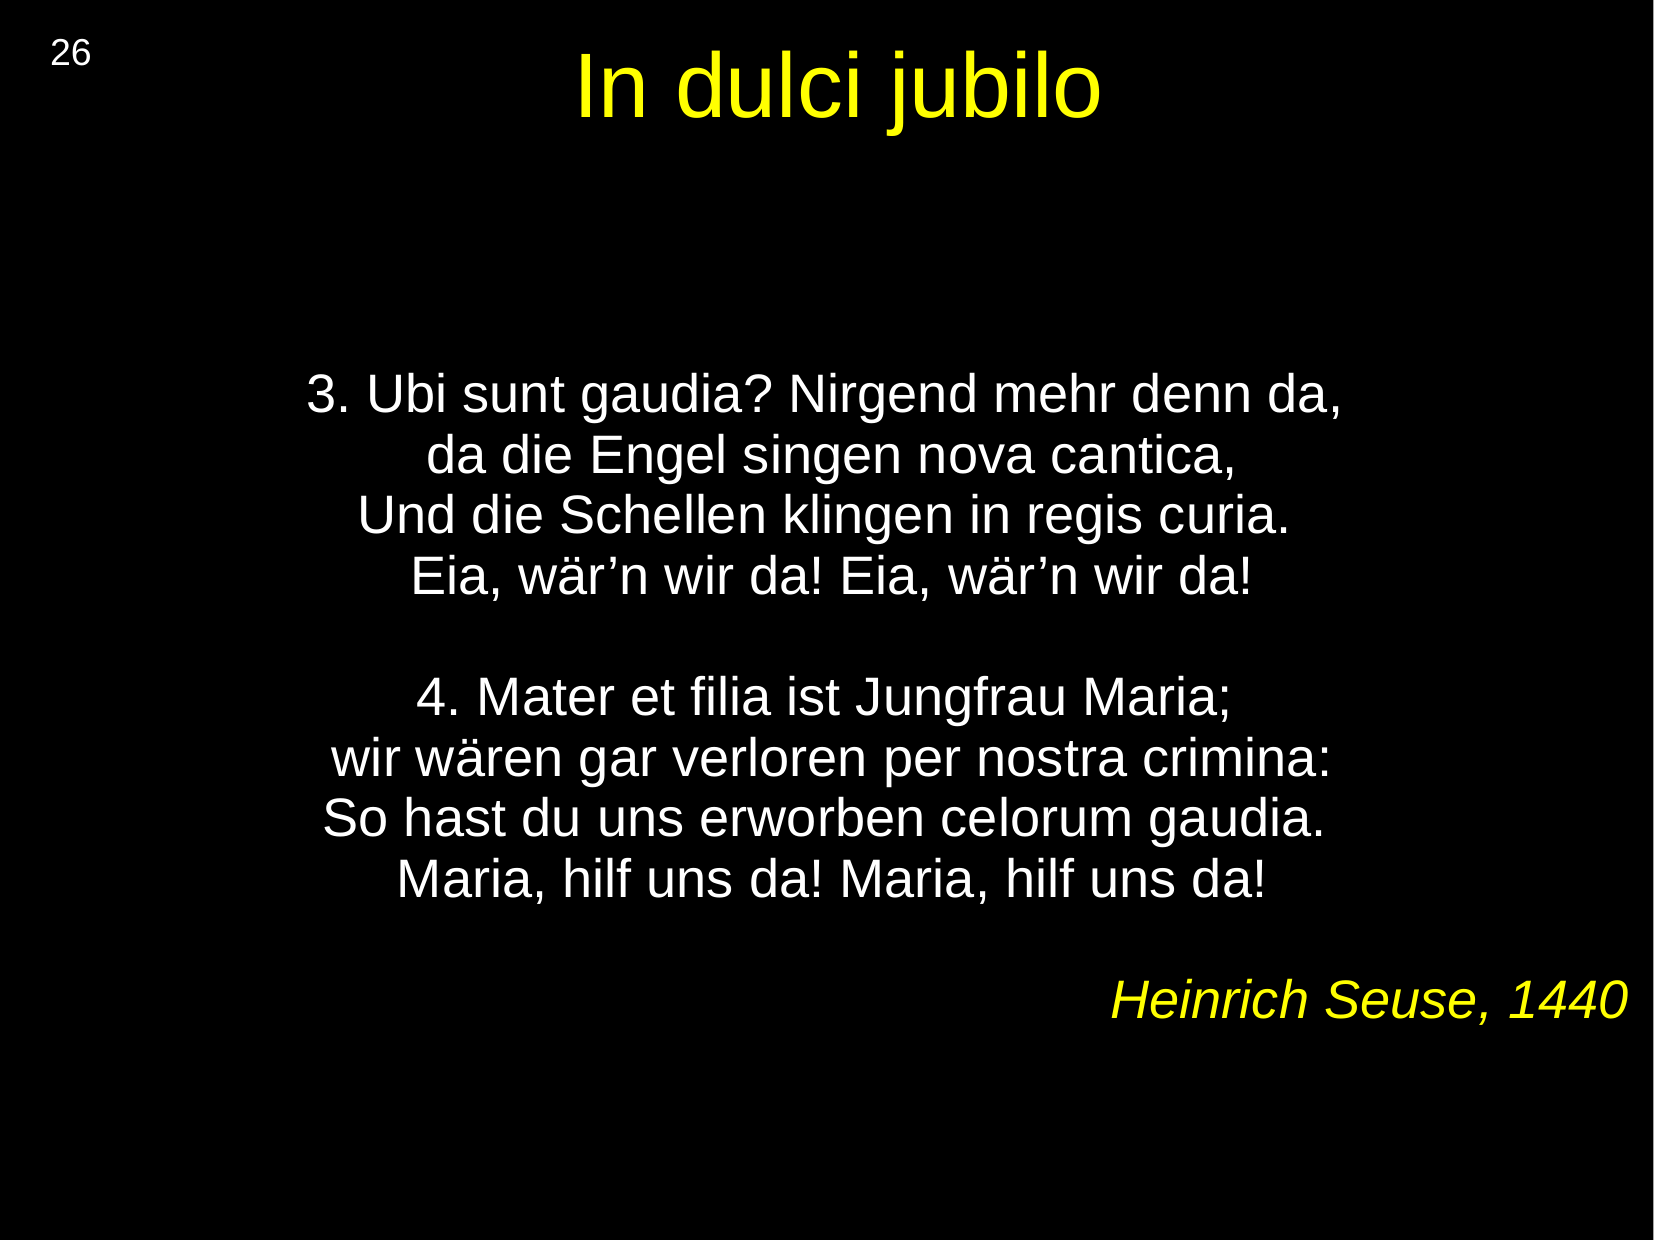

# In dulci jubilo
26
3. Ubi sunt gaudia? Nirgend mehr denn da,
da die Engel singen nova cantica,
Und die Schellen klingen in regis curia.
Eia, wär’n wir da! Eia, wär’n wir da!
4. Mater et filia ist Jungfrau Maria;
wir wären gar verloren per nostra crimina:
So hast du uns erworben celorum gaudia.
Maria, hilf uns da! Maria, hilf uns da!
Heinrich Seuse, 1440